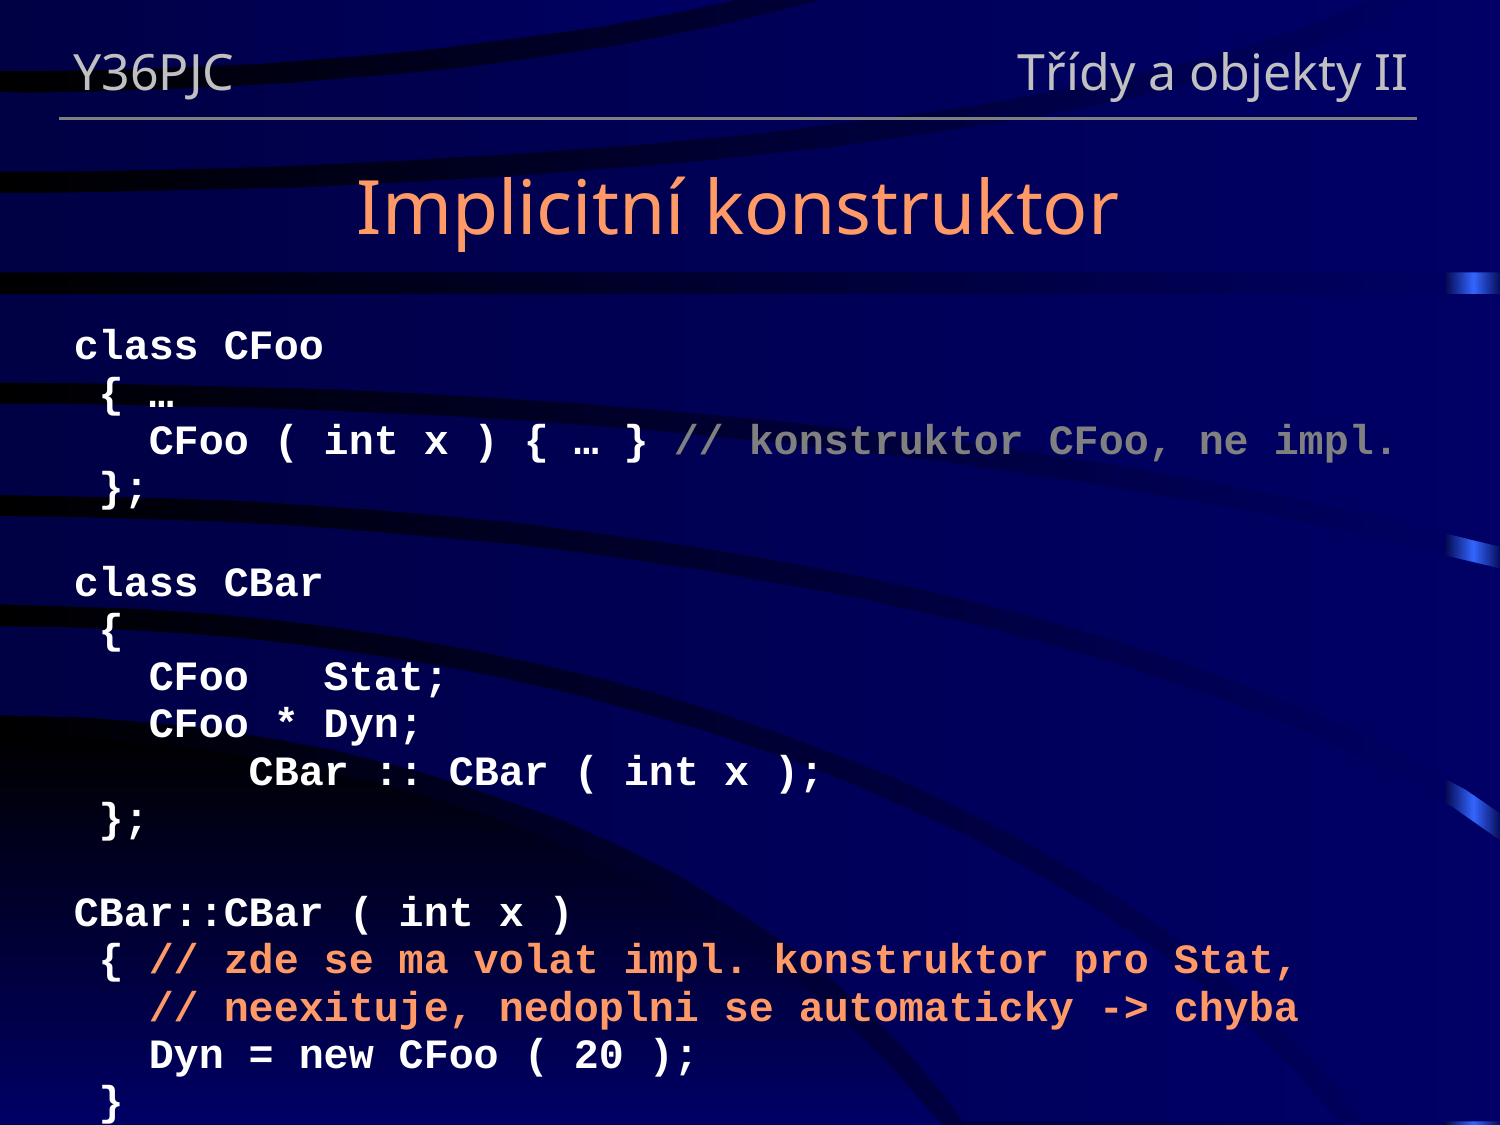

Y36PJC
Třídy a objekty II
Implicitní konstruktor
class CFoo
 { …
 CFoo ( int x ) { … } // konstruktor CFoo, ne impl.
 };
class CBar
 {
 CFoo Stat;
 CFoo * Dyn;
 CBar :: CBar ( int x );
 };
CBar::CBar ( int x )
 { // zde se ma volat impl. konstruktor pro Stat,
 // neexituje, nedoplni se automaticky -> chyba
 Dyn = new CFoo ( 20 );
 }